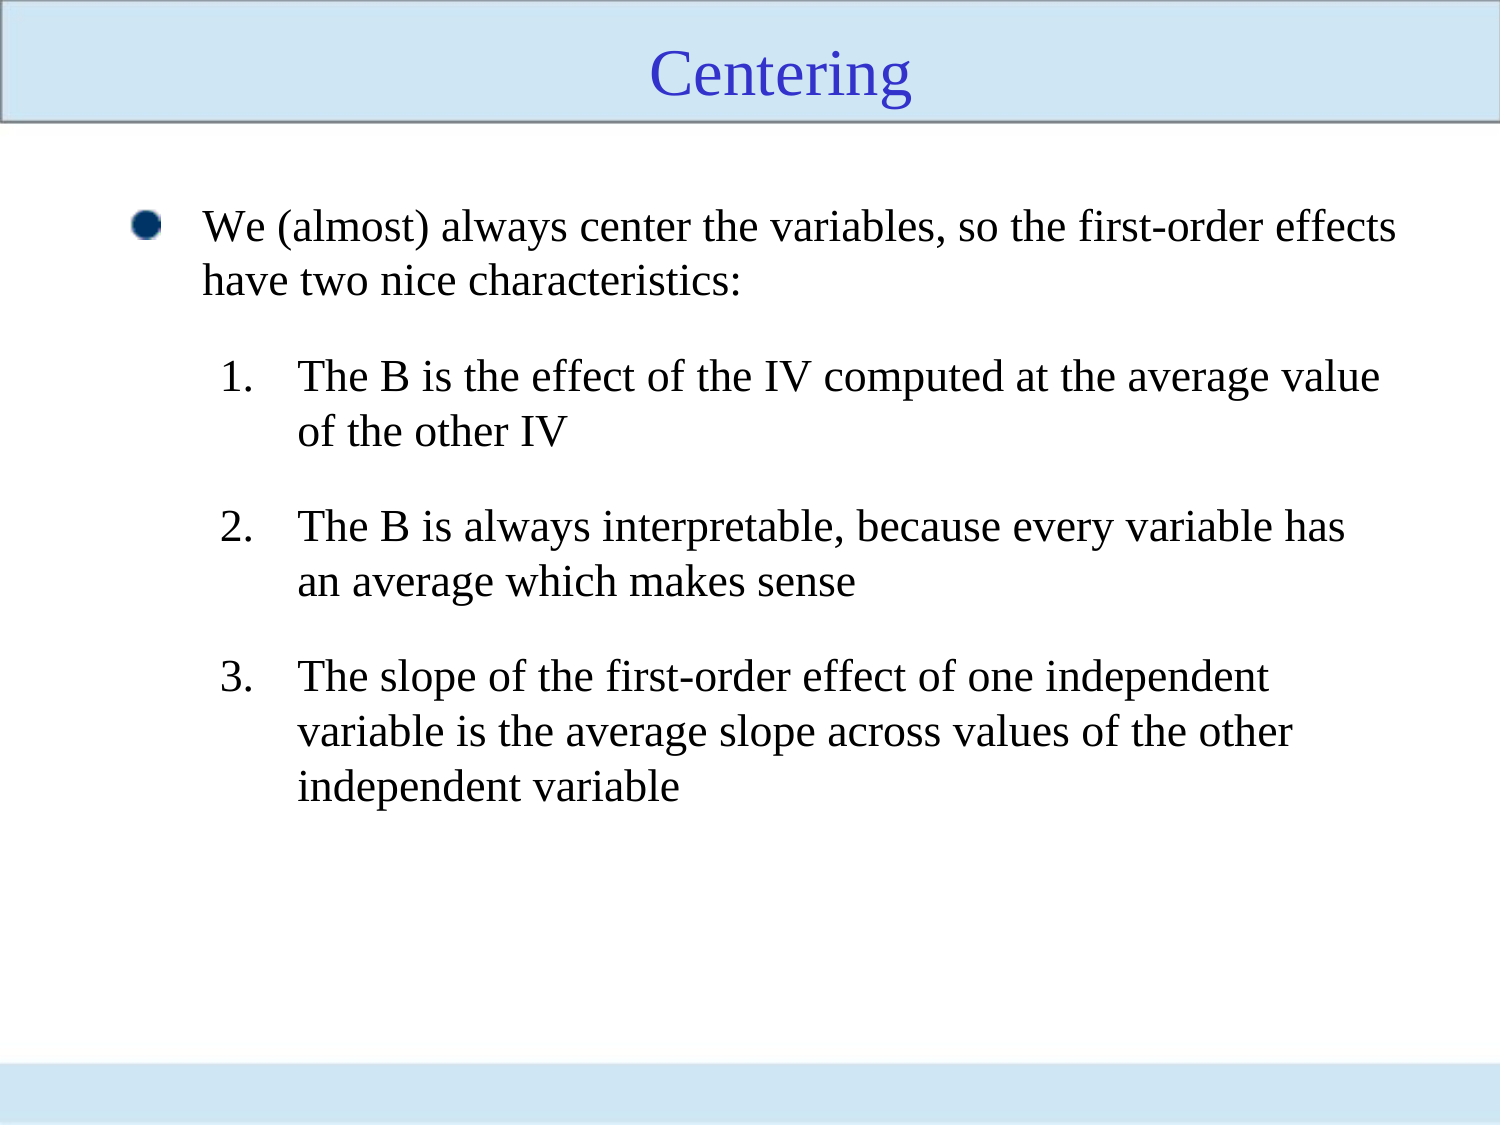

# Centering
We (almost) always center the variables, so the first-order effects have two nice characteristics:
The B is the effect of the IV computed at the average value of the other IV
The B is always interpretable, because every variable has an average which makes sense
The slope of the first-order effect of one independent variable is the average slope across values of the other independent variable